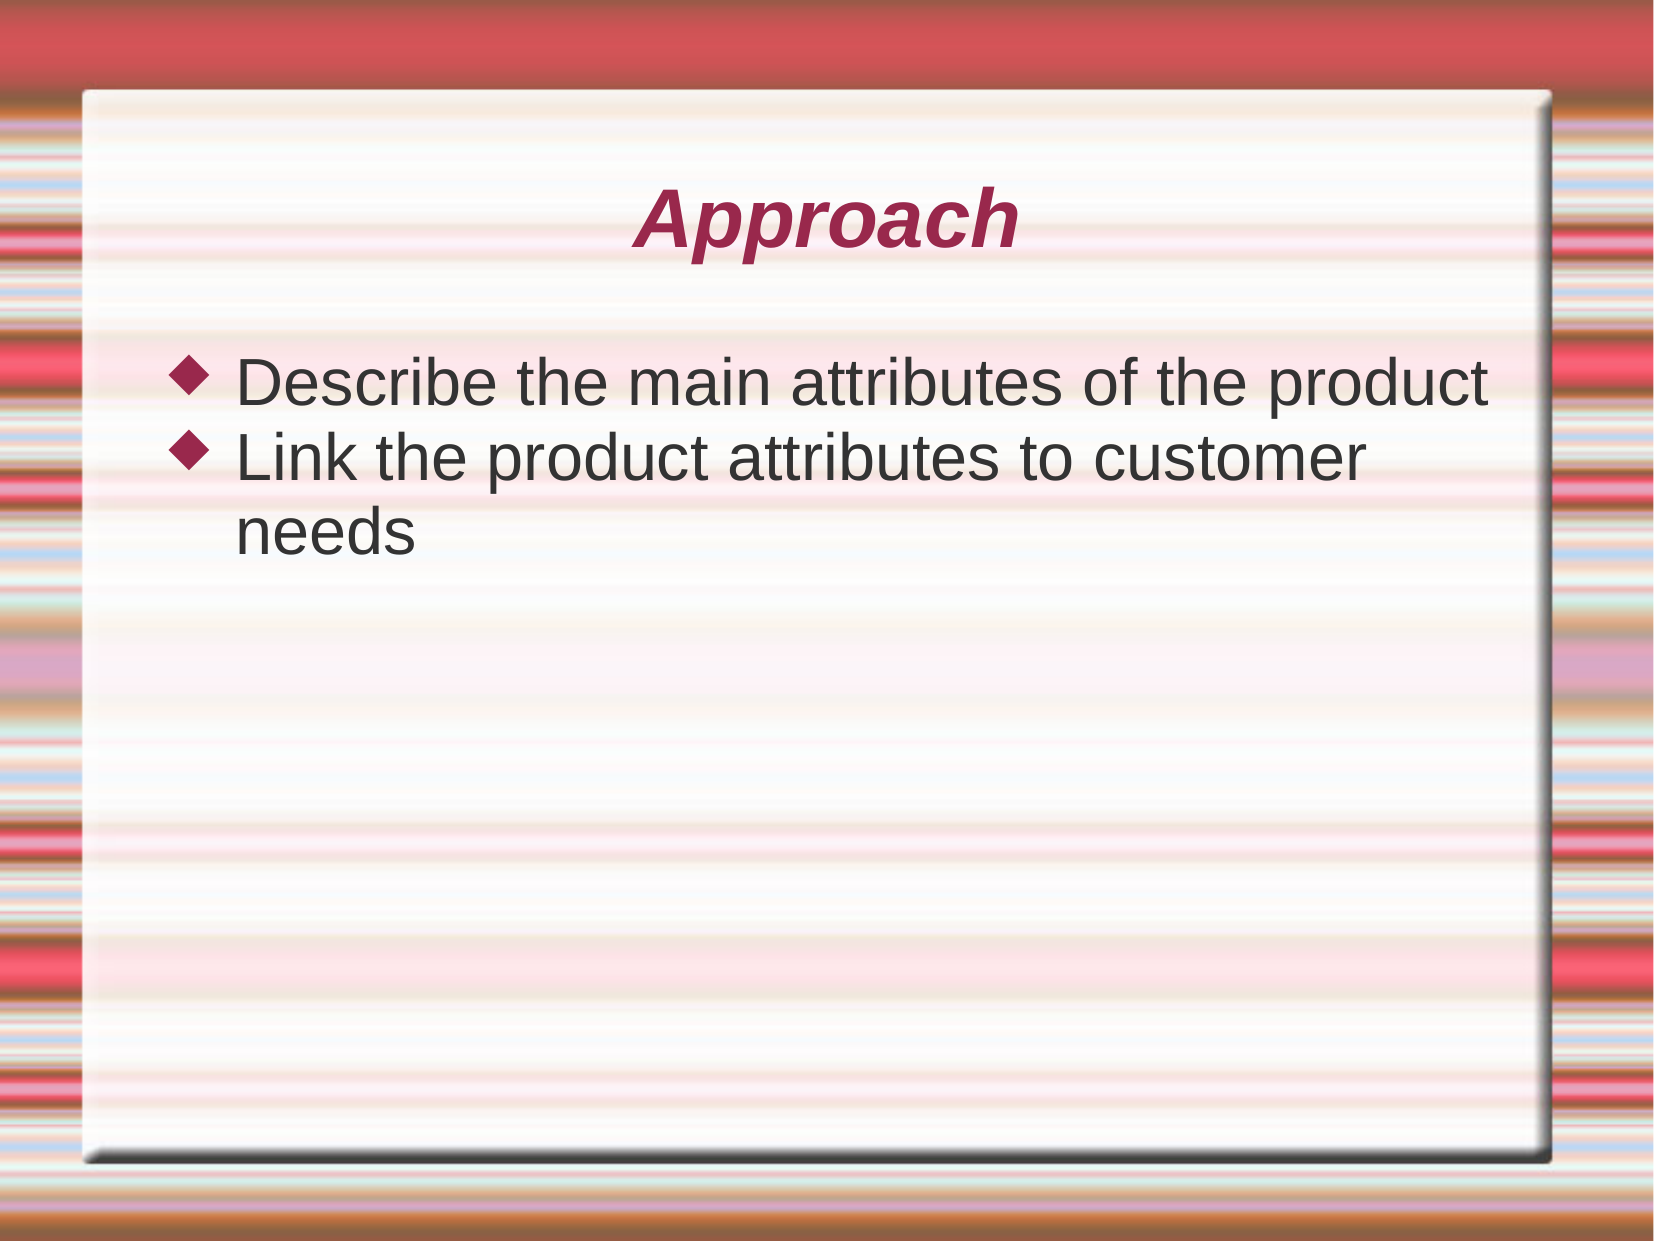

# Approach
Describe the main attributes of the product
Link the product attributes to customer needs